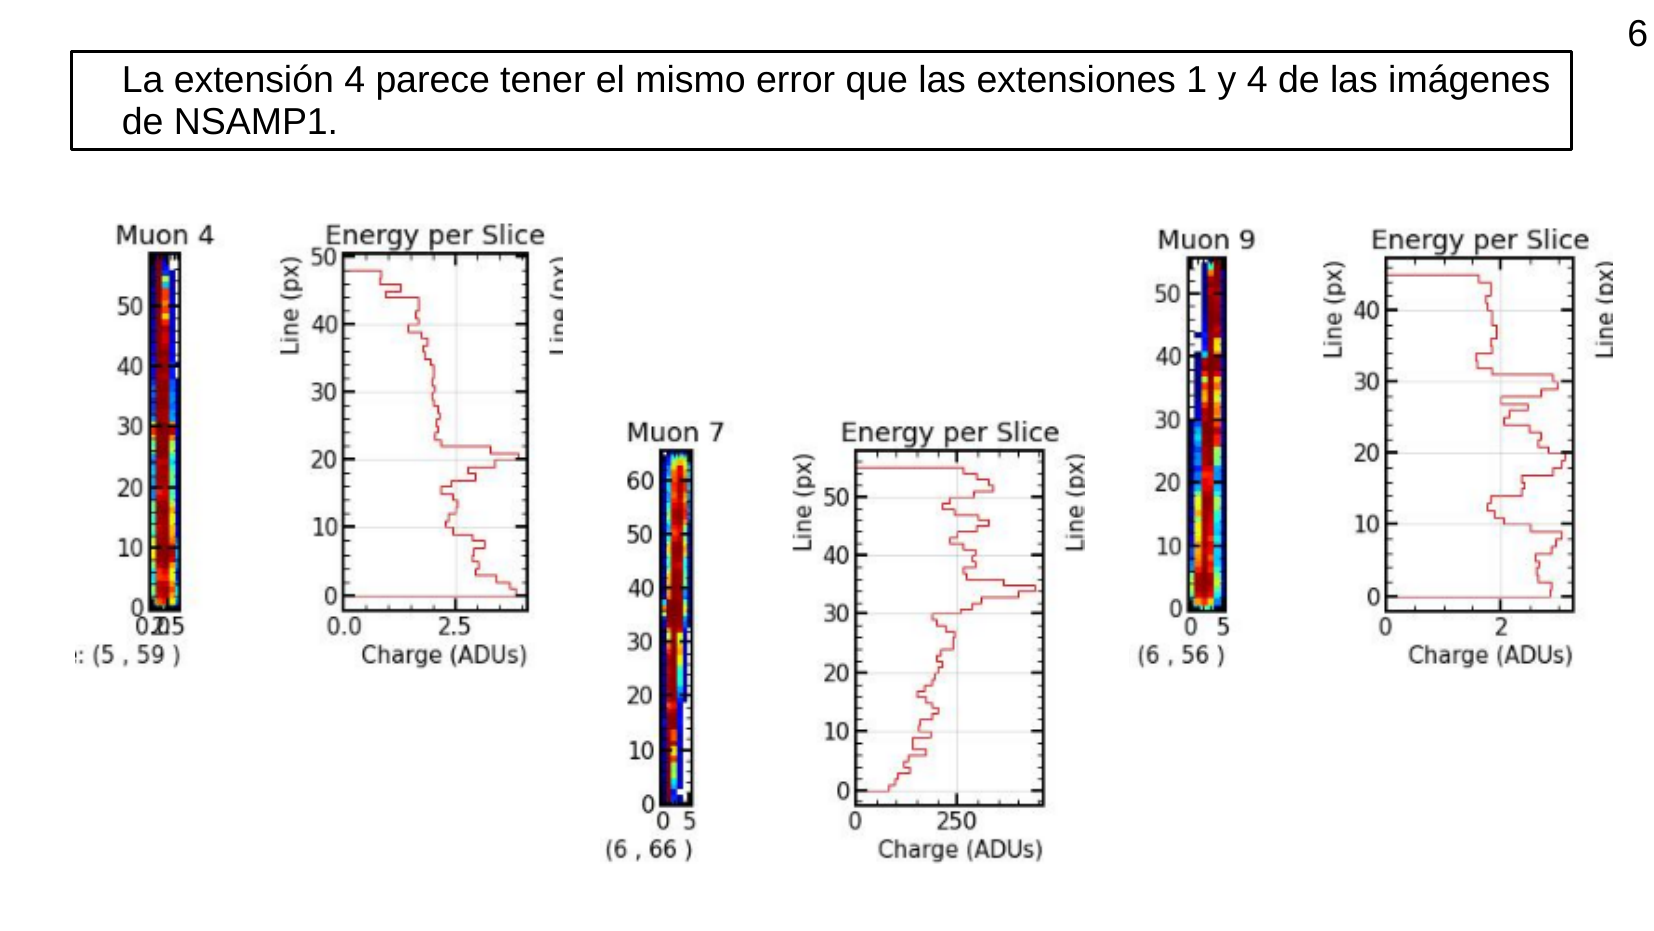

La extensión 4 parece tener el mismo error que las extensiones 1 y 4 de las imágenes de NSAMP1.